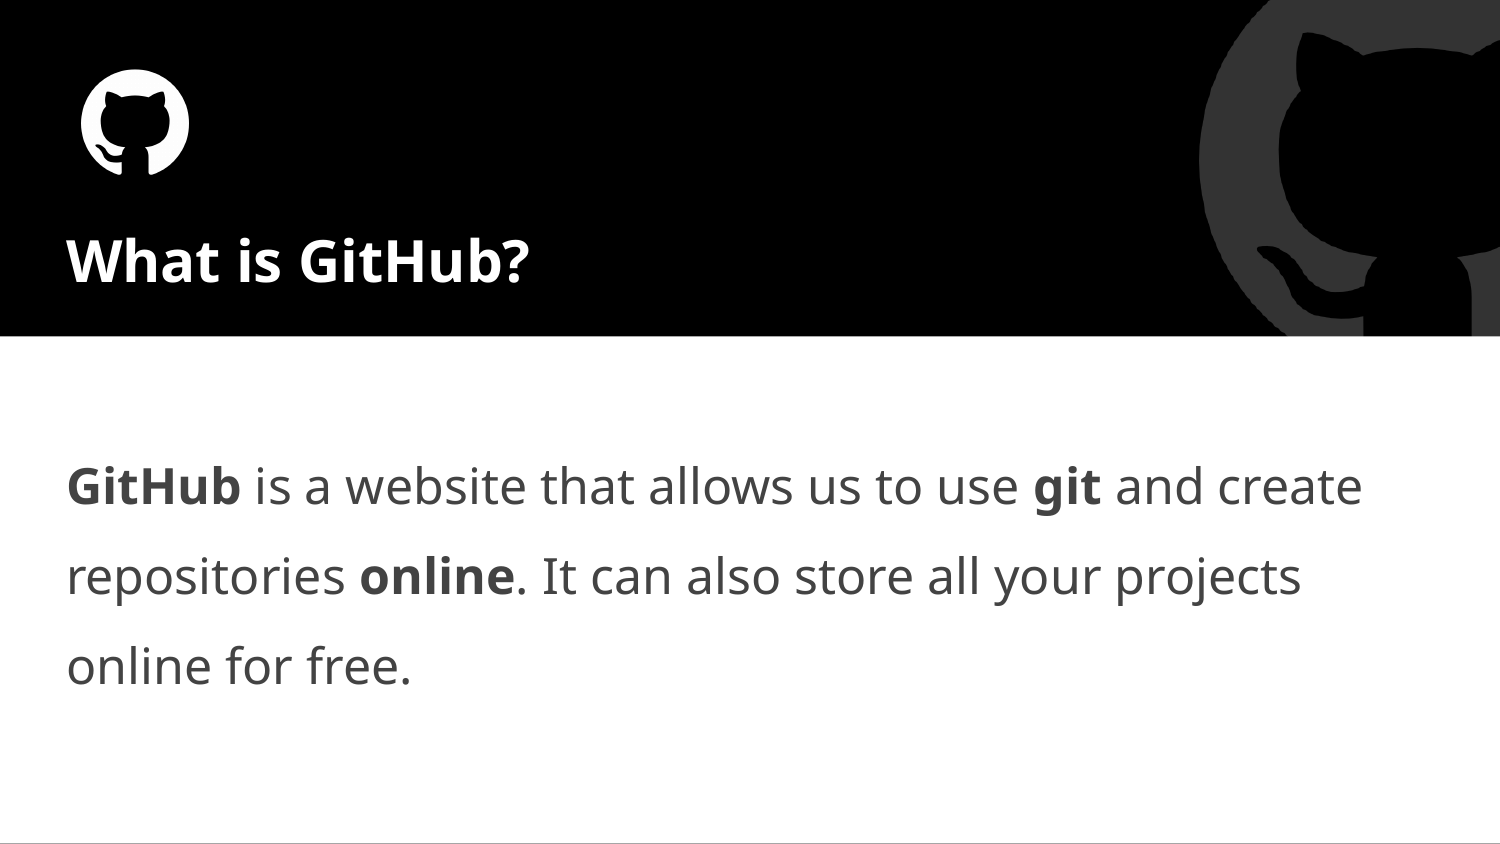

# What is GitHub?
GitHub is a website that allows us to use git and create repositories online. It can also store all your projects online for free.